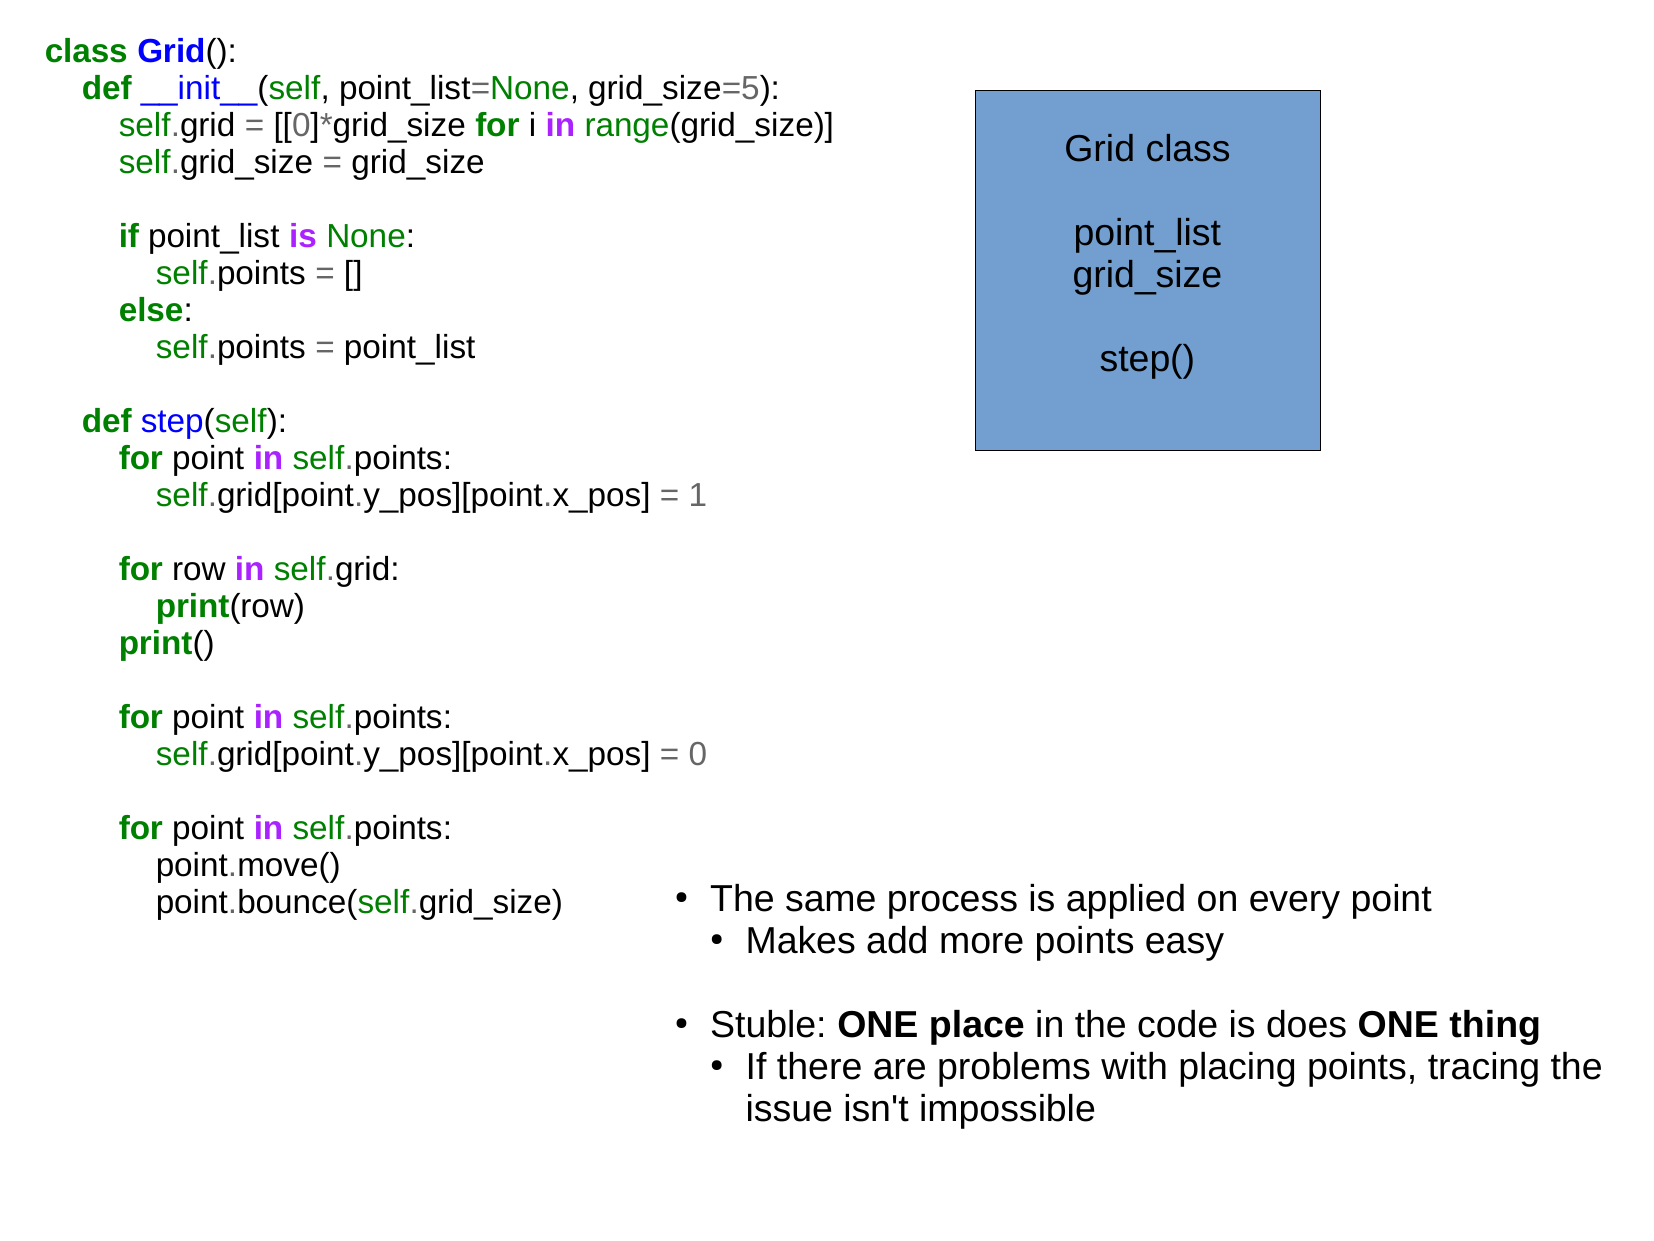

class Grid():
 def __init__(self, point_list=None, grid_size=5):
 self.grid = [[0]*grid_size for i in range(grid_size)]
 self.grid_size = grid_size
 if point_list is None:
 self.points = []
 else:
 self.points = point_list
 def step(self):
 for point in self.points:
 self.grid[point.y_pos][point.x_pos] = 1
 for row in self.grid:
 print(row)
 print()
 for point in self.points:
 self.grid[point.y_pos][point.x_pos] = 0
 for point in self.points:
 point.move()
 point.bounce(self.grid_size)
Grid class
point_list
grid_size
step()
The same process is applied on every point
Makes add more points easy
Stuble: ONE place in the code is does ONE thing
If there are problems with placing points, tracing the issue isn't impossible